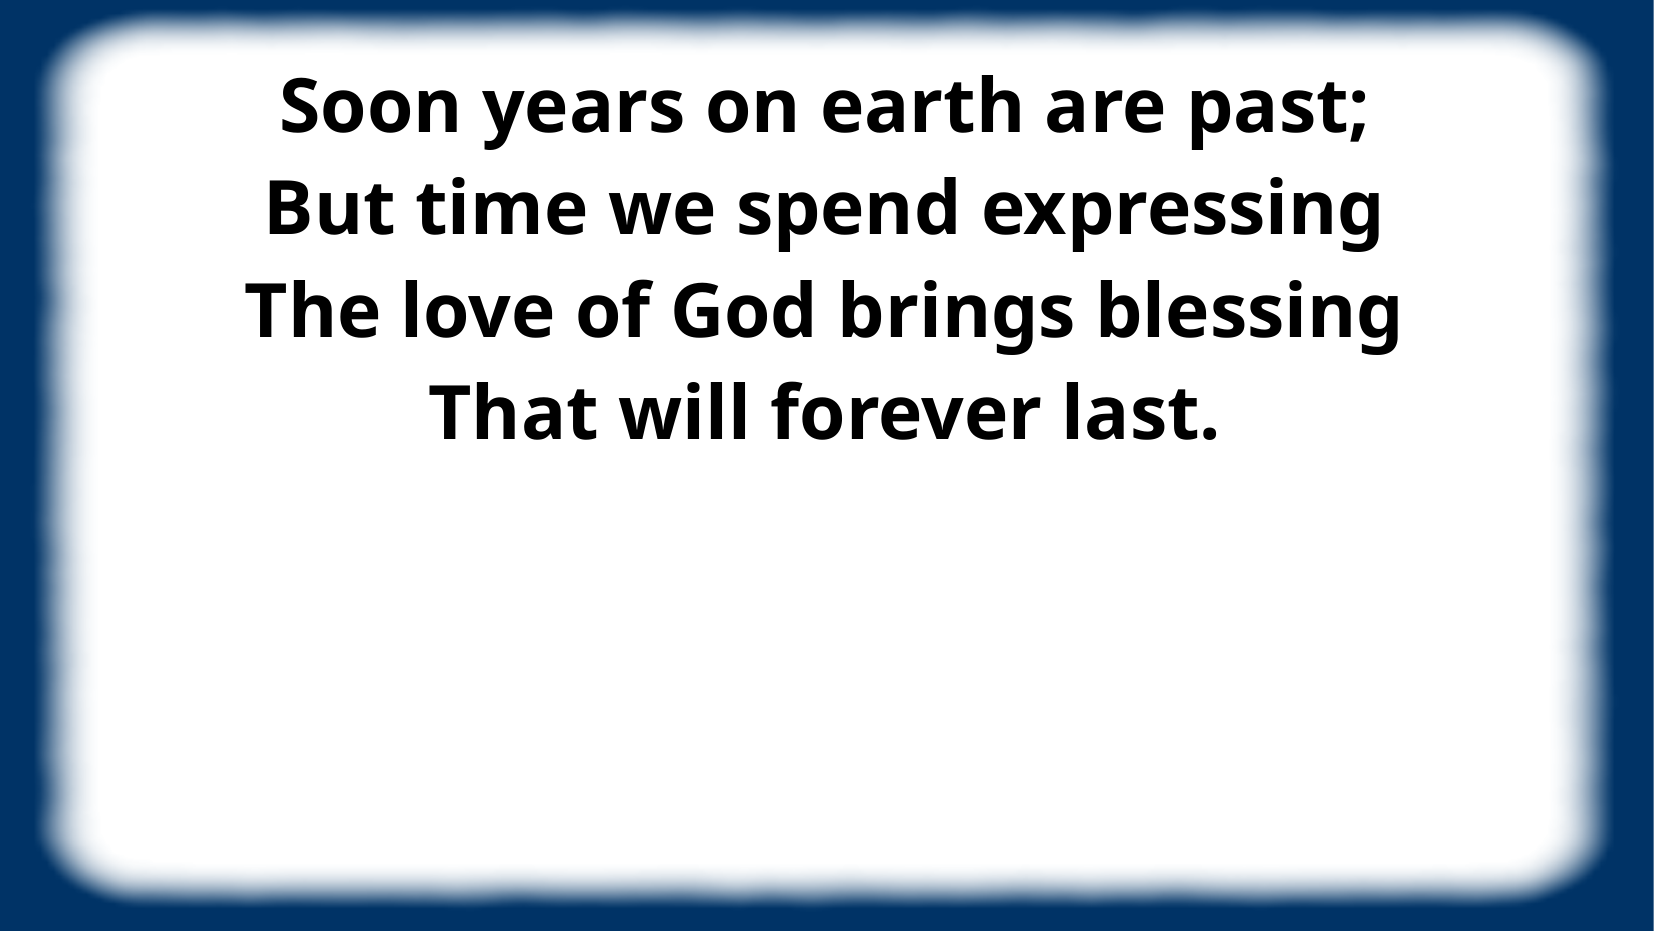

Soon years on earth are past;
But time we spend expressing
The love of God brings blessing
That will forever last.